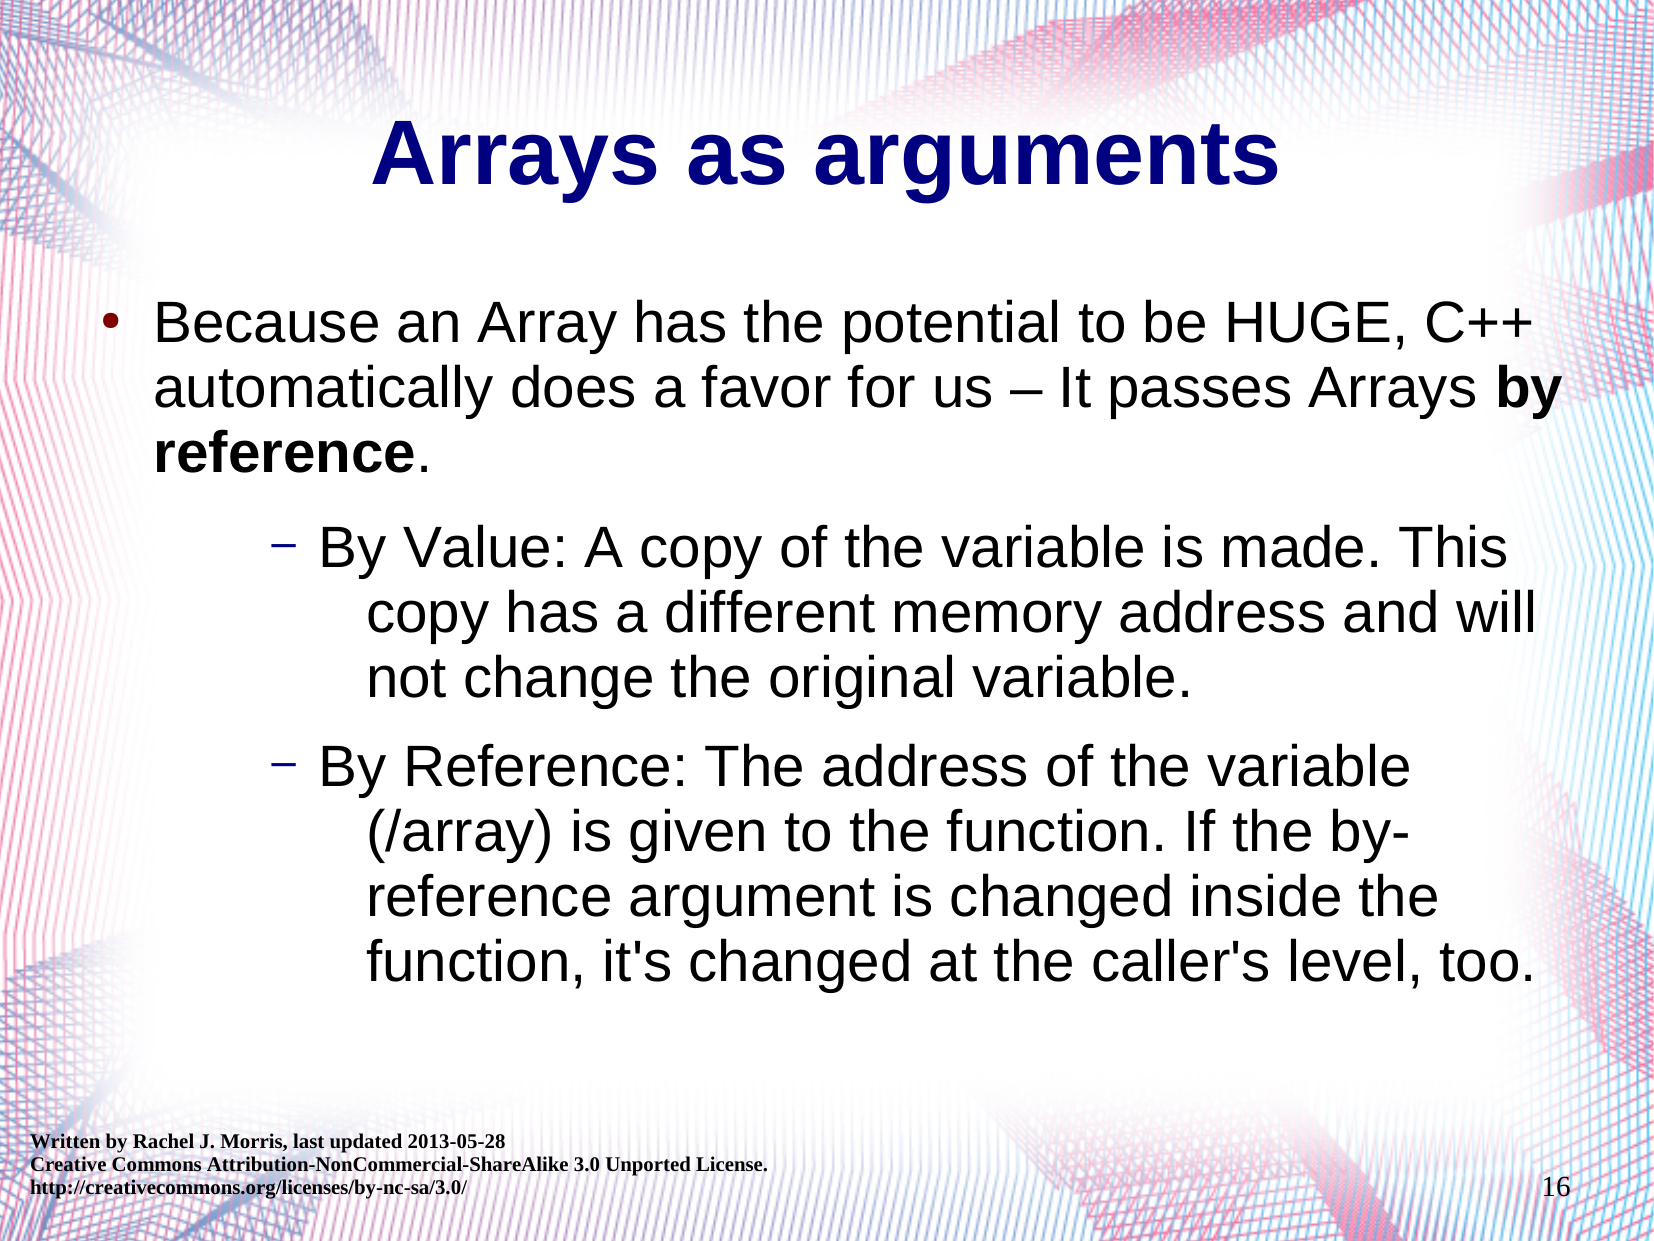

# Arrays as arguments
Because an Array has the potential to be HUGE, C++ automatically does a favor for us – It passes Arrays by reference.
By Value: A copy of the variable is made. This copy has a different memory address and will not change the original variable.
By Reference: The address of the variable (/array) is given to the function. If the by-reference argument is changed inside the function, it's changed at the caller's level, too.
16